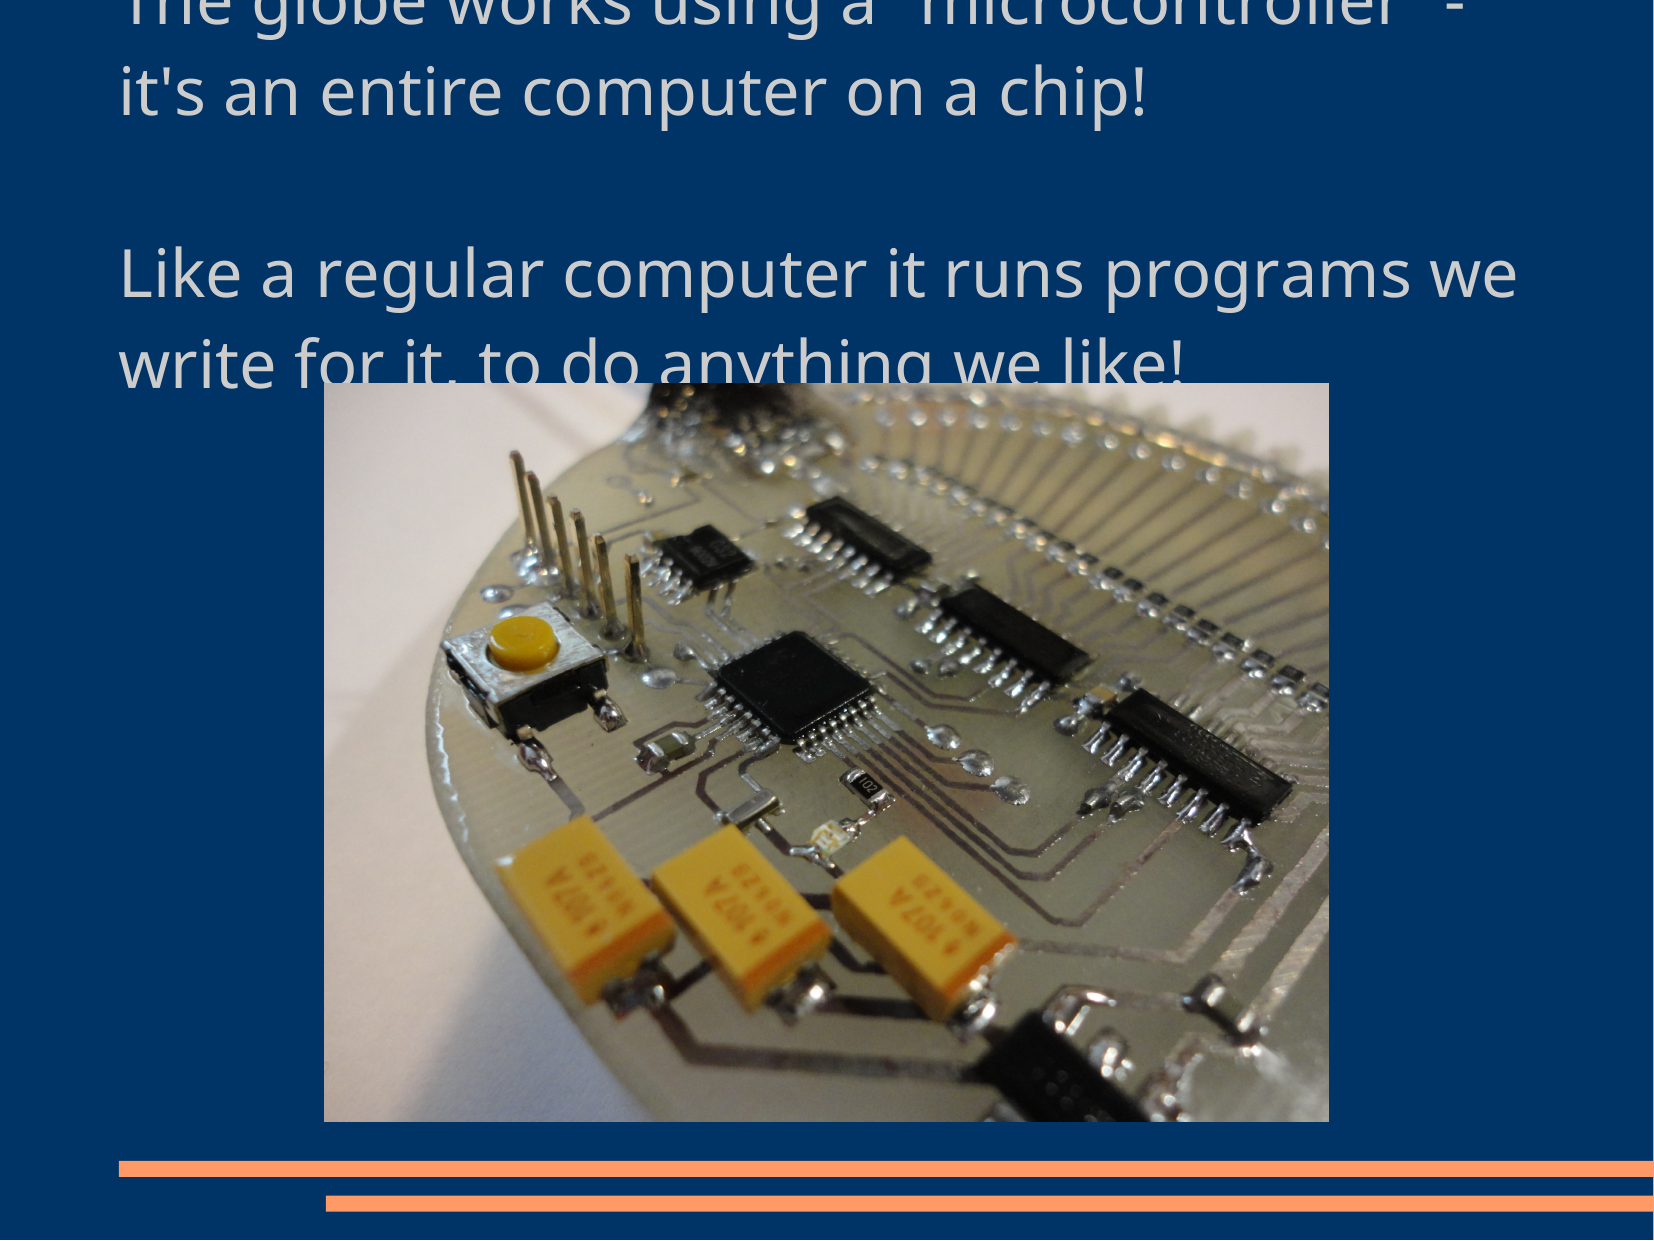

# The globe works using a “microcontroller” - it's an entire computer on a chip!
Like a regular computer it runs programs we write for it, to do anything we like!